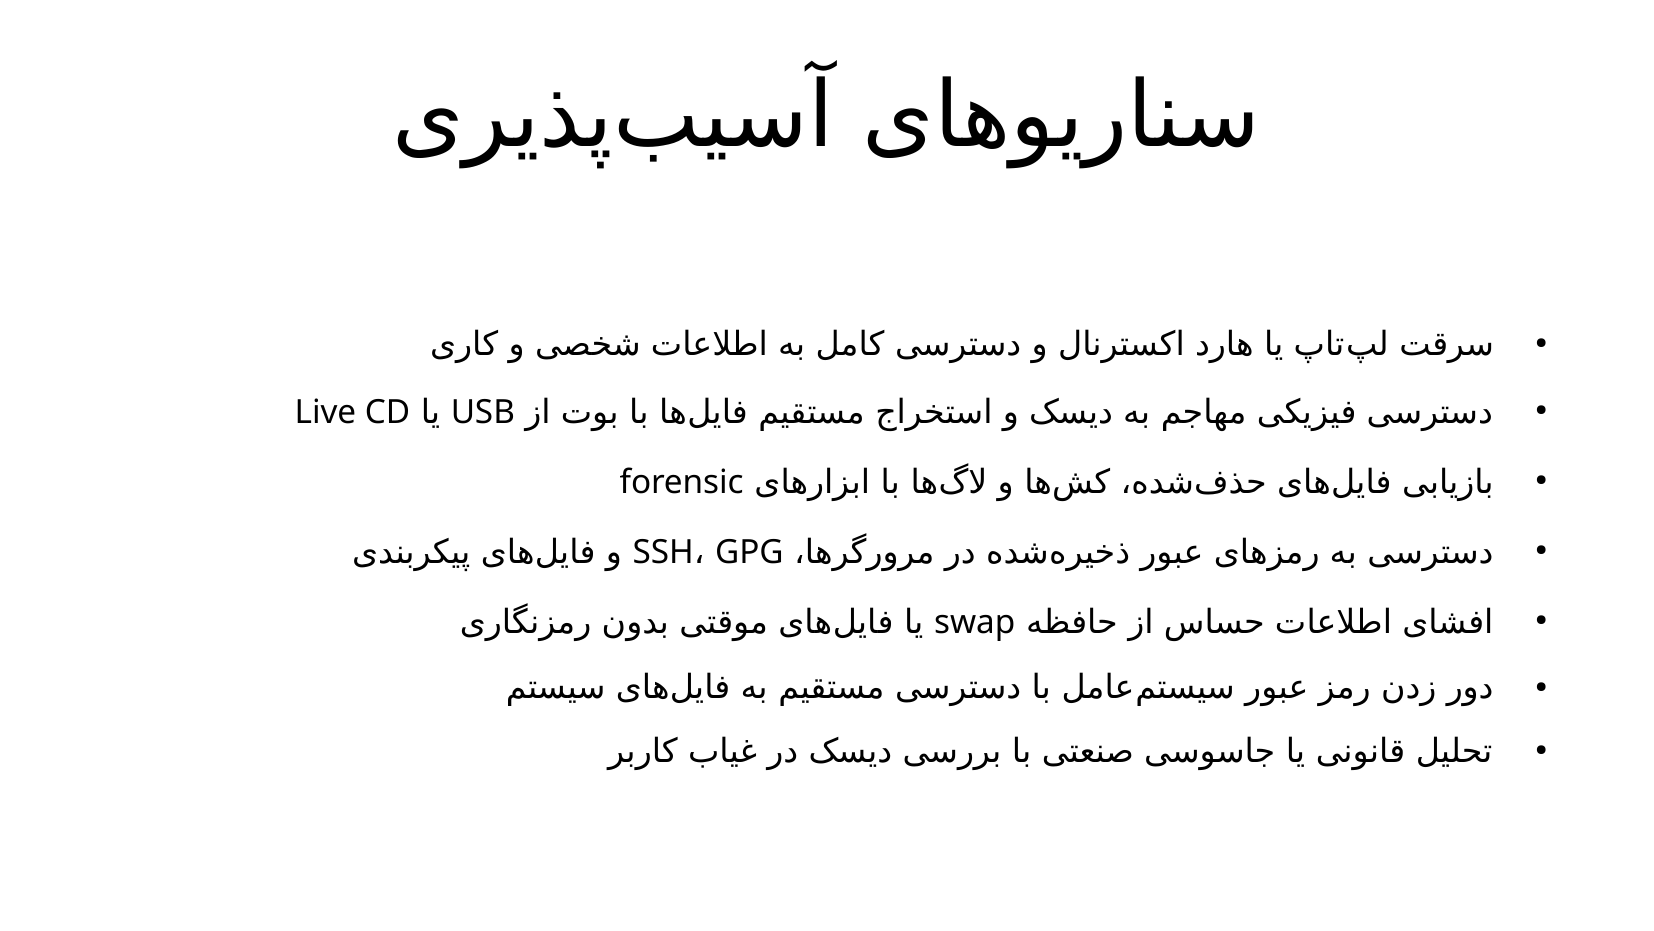

# سناریوهای آسیب‌پذیری
سرقت لپ‌تاپ یا هارد اکسترنال و دسترسی کامل به اطلاعات شخصی و کاری
دسترسی فیزیکی مهاجم به دیسک و استخراج مستقیم فایل‌ها با بوت از USB یا Live CD
بازیابی فایل‌های حذف‌شده، کش‌ها و لاگ‌ها با ابزارهای forensic
دسترسی به رمزهای عبور ذخیره‌شده در مرورگرها، SSH، GPG و فایل‌های پیکربندی
افشای اطلاعات حساس از حافظه swap یا فایل‌های موقتی بدون رمزنگاری
دور زدن رمز عبور سیستم‌عامل با دسترسی مستقیم به فایل‌های سیستم
تحلیل قانونی یا جاسوسی صنعتی با بررسی دیسک در غیاب کاربر